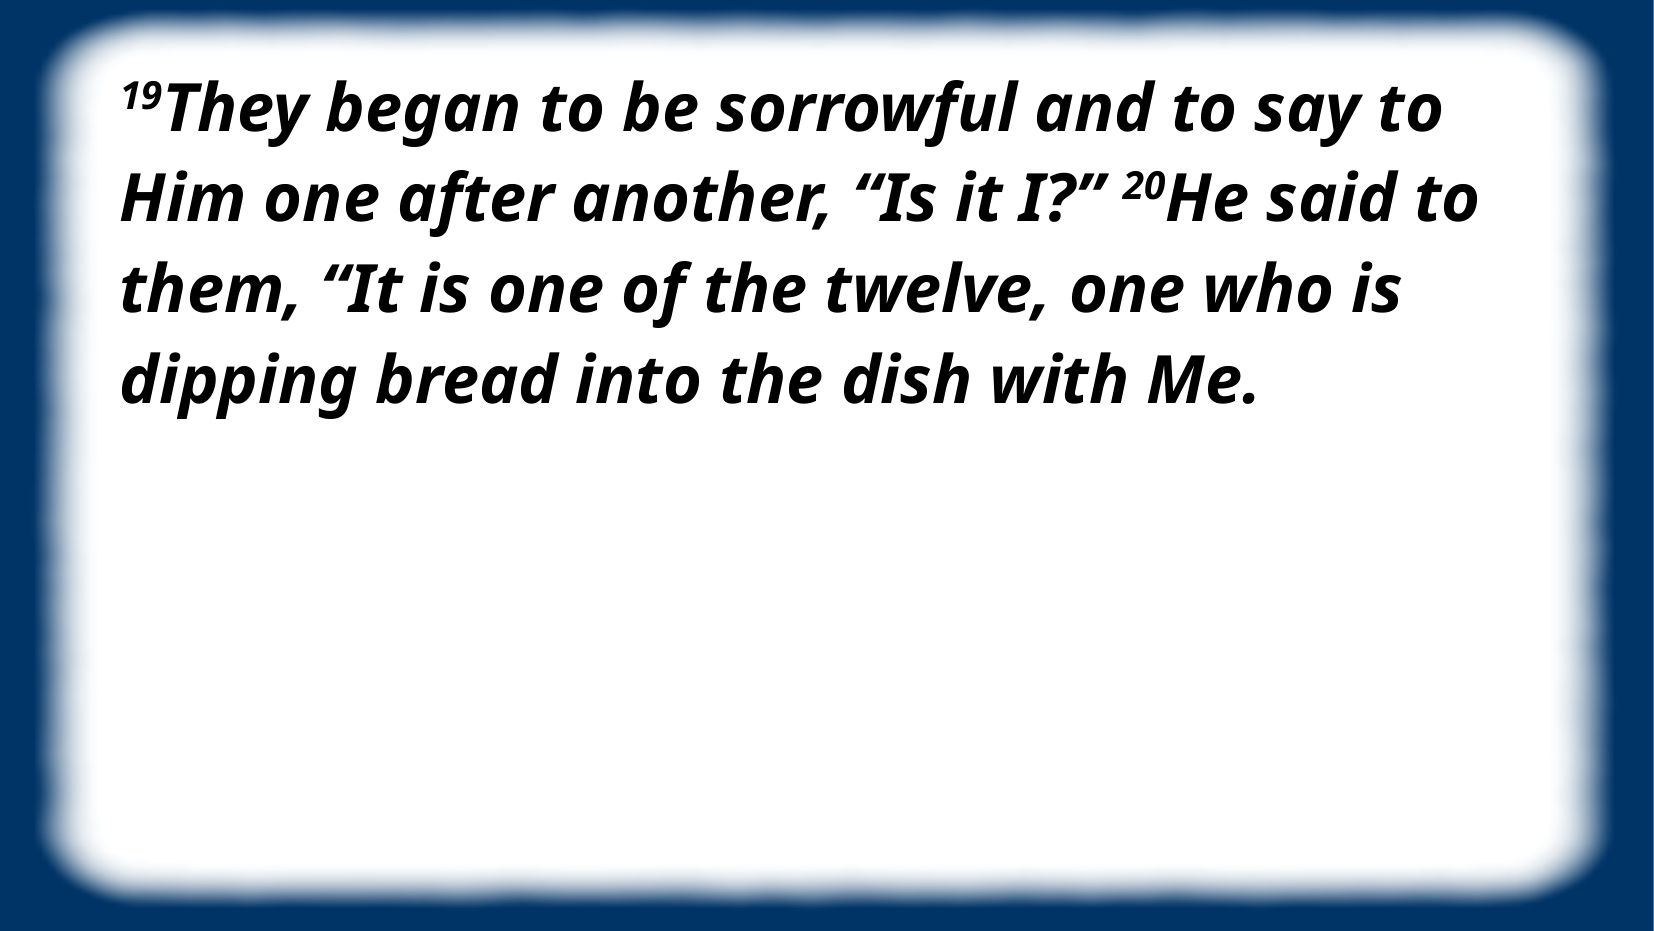

19They began to be sorrowful and to say to Him one after another, “Is it I?” 20He said to them, “It is one of the twelve, one who is dipping bread into the dish with Me.